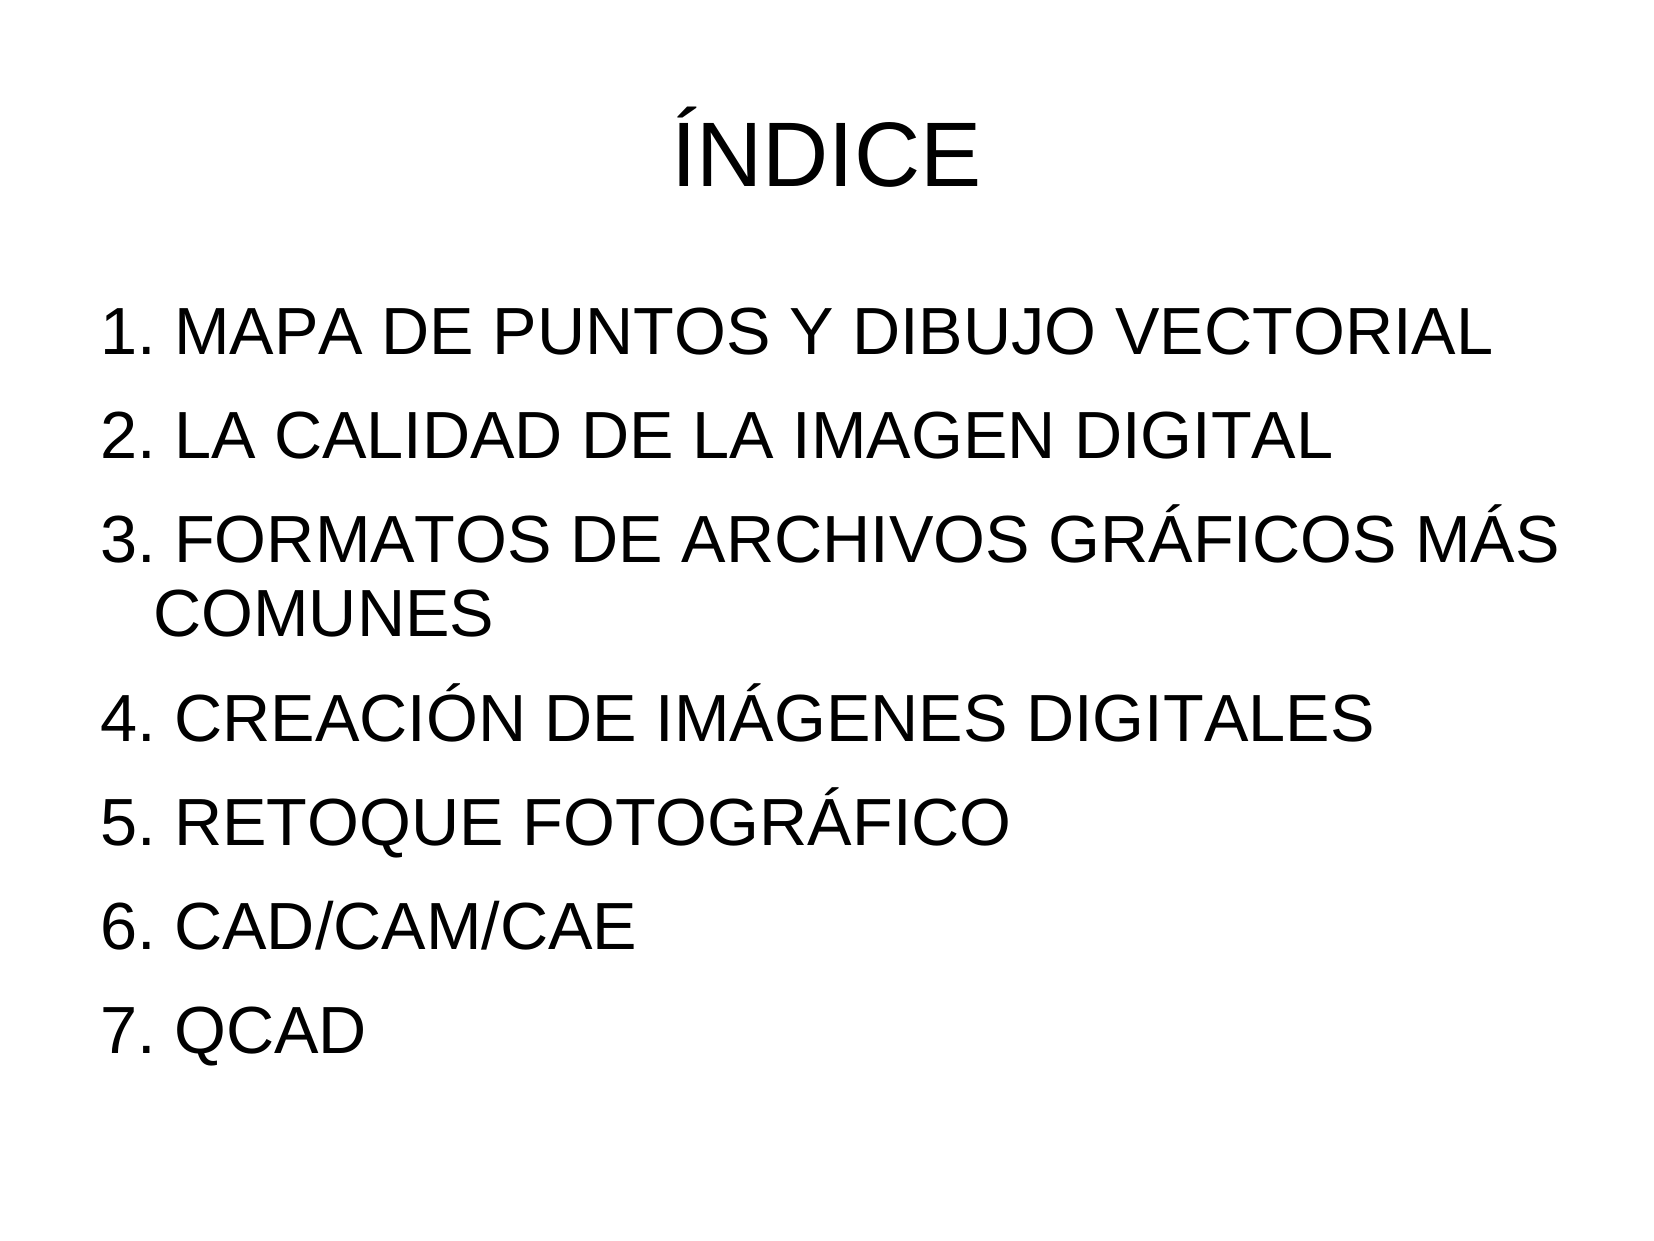

# ÍNDICE
 MAPA DE PUNTOS Y DIBUJO VECTORIAL
 LA CALIDAD DE LA IMAGEN DIGITAL
 FORMATOS DE ARCHIVOS GRÁFICOS MÁS COMUNES
 CREACIÓN DE IMÁGENES DIGITALES
 RETOQUE FOTOGRÁFICO
 CAD/CAM/CAE
 QCAD